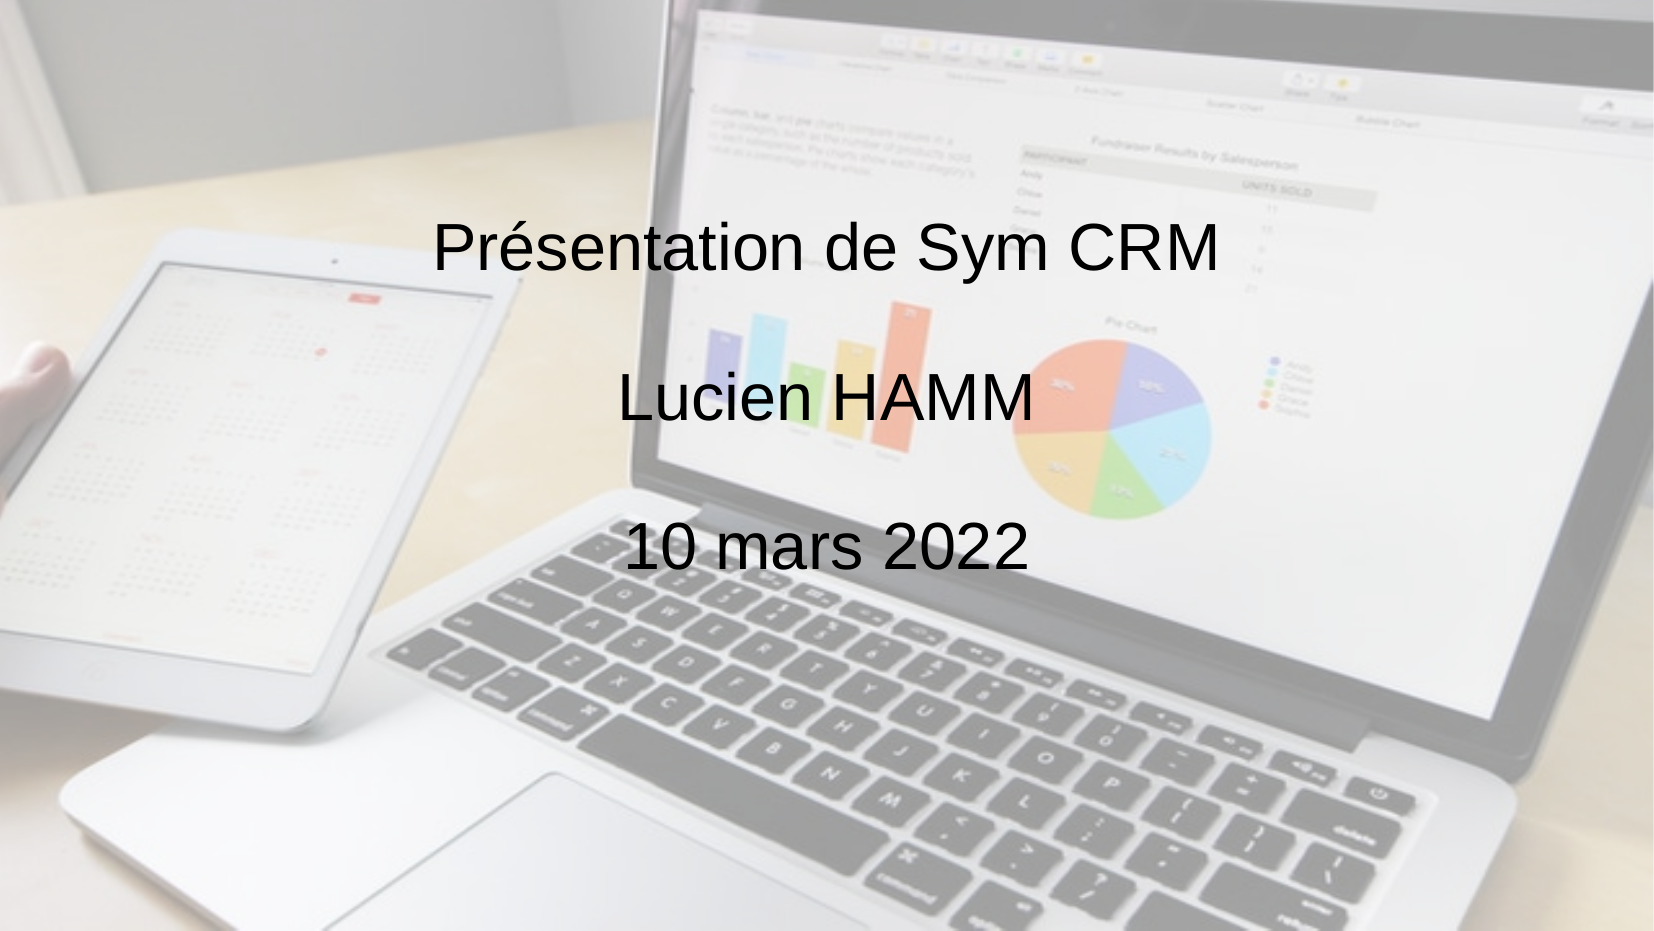

# Présentation de Sym CRM
Lucien HAMM
10 mars 2022